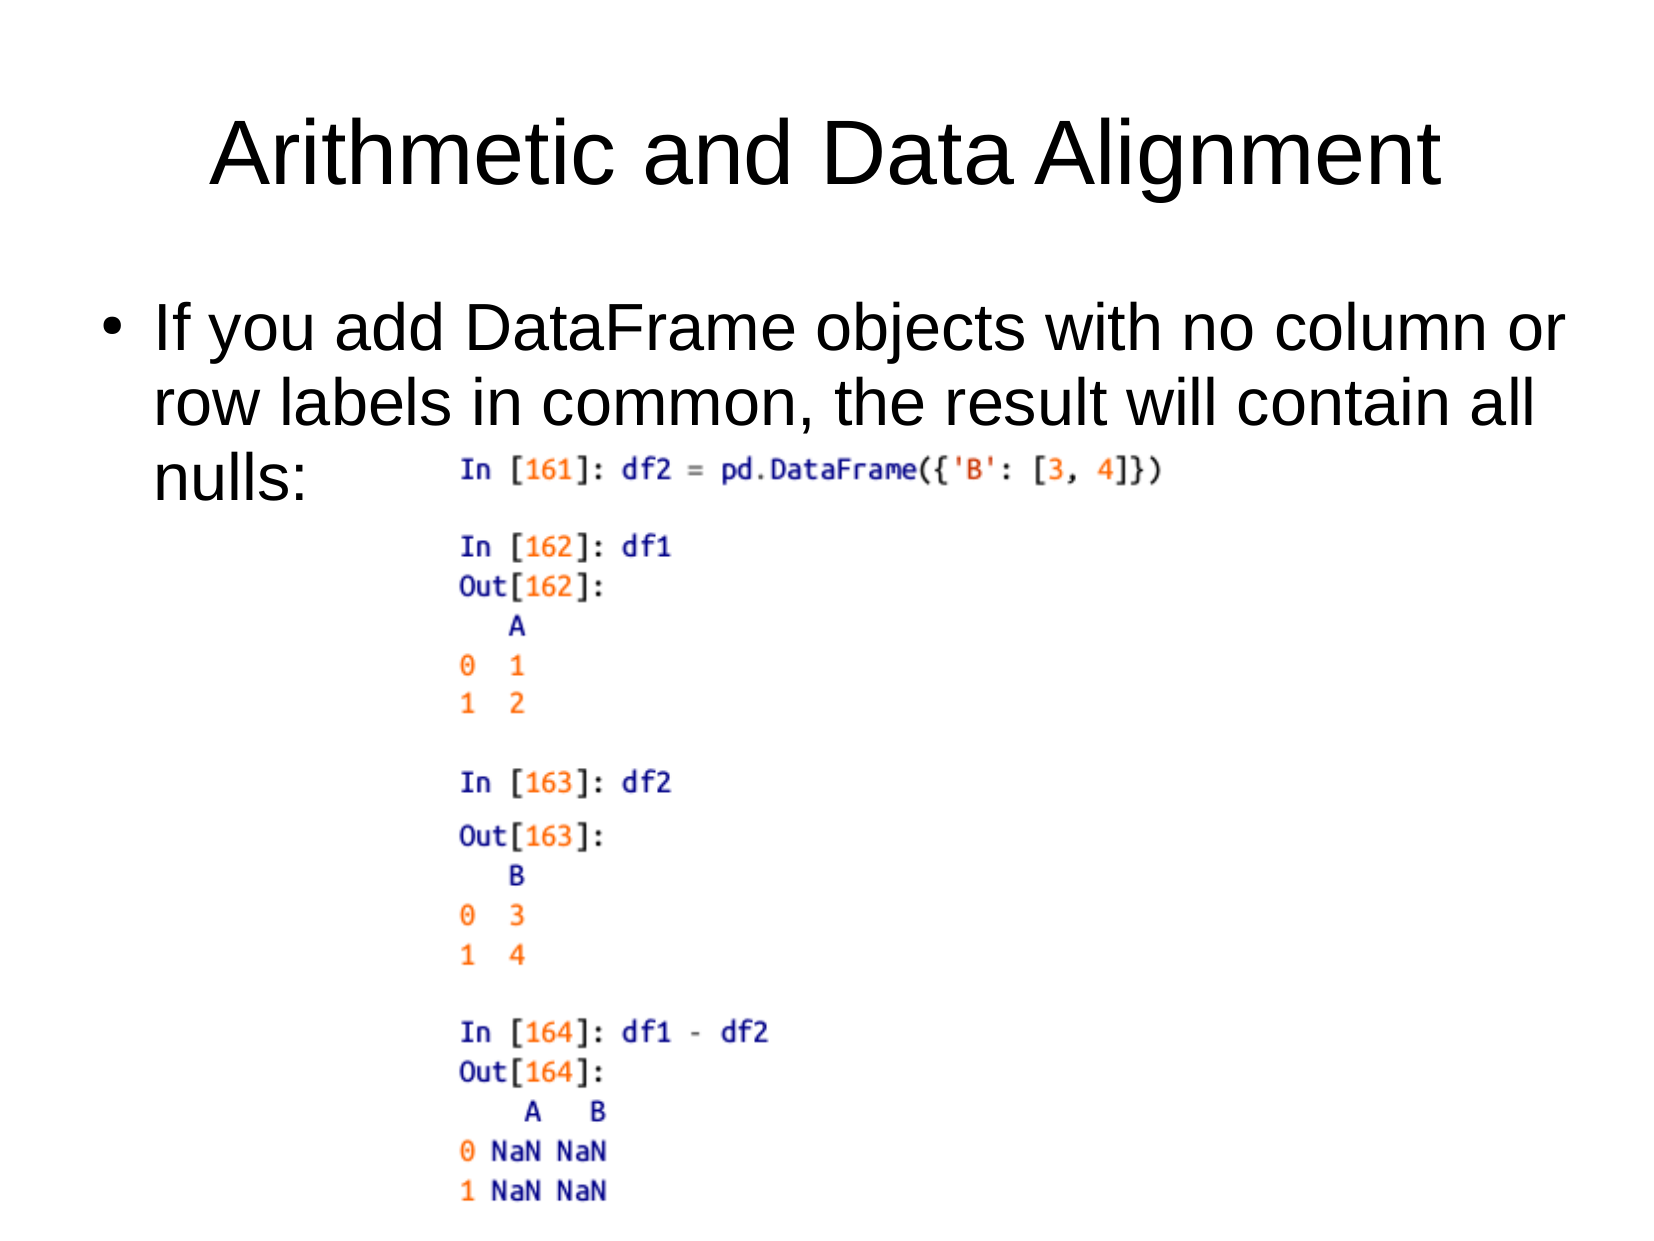

# Arithmetic and Data Alignment
If you add DataFrame objects with no column or row labels in common, the result will contain all nulls: